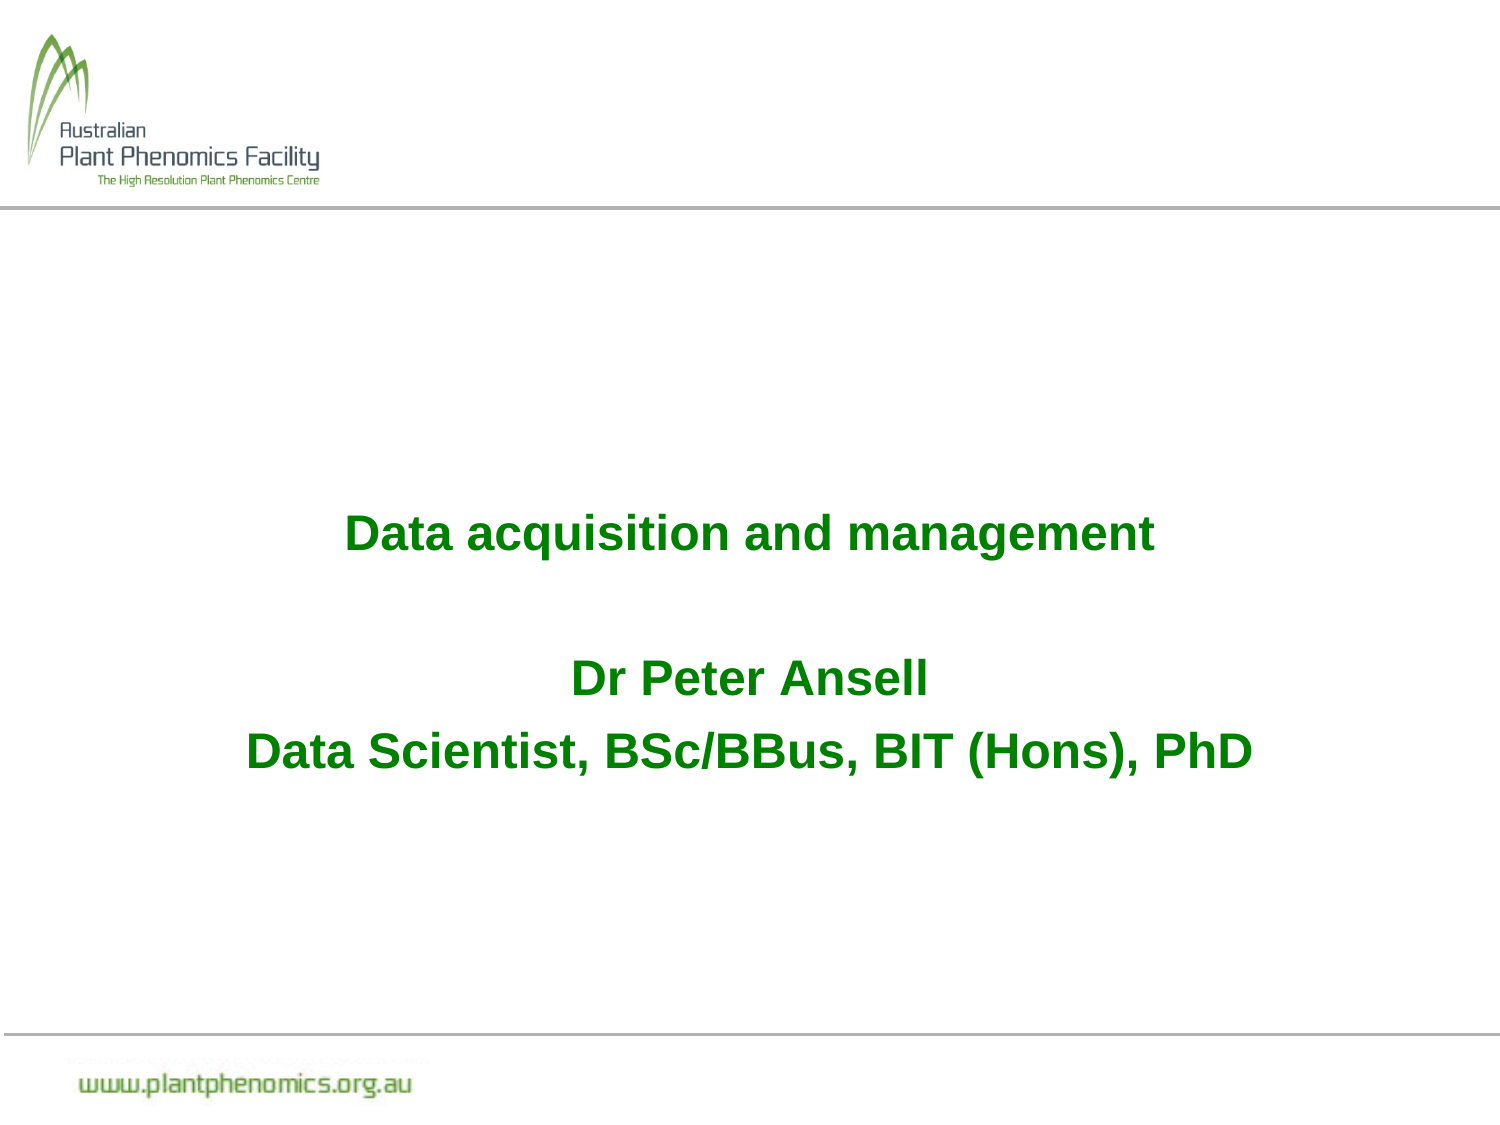

#
Data acquisition and management
Dr Peter Ansell
Data Scientist, BSc/BBus, BIT (Hons), PhD